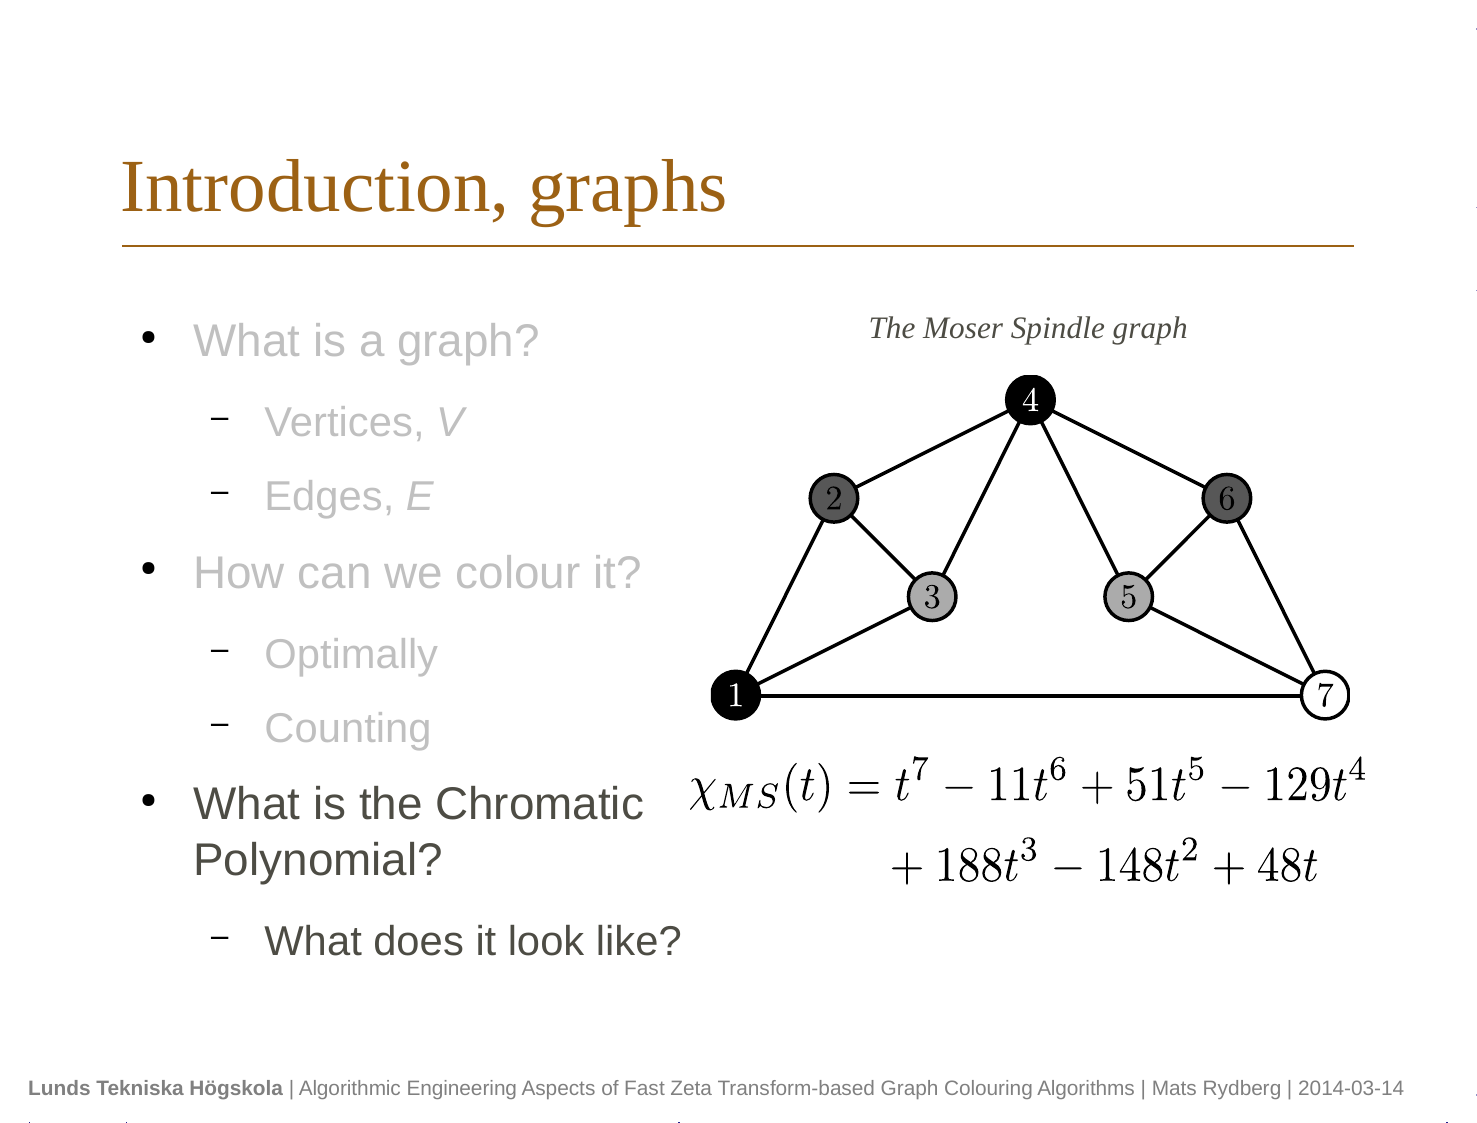

# Introduction, graphs
The Moser Spindle graph
What is a graph?
Vertices, V
Edges, E
How can we colour it?
Optimally
Counting
What is the Chromatic Polynomial?
What does it look like?